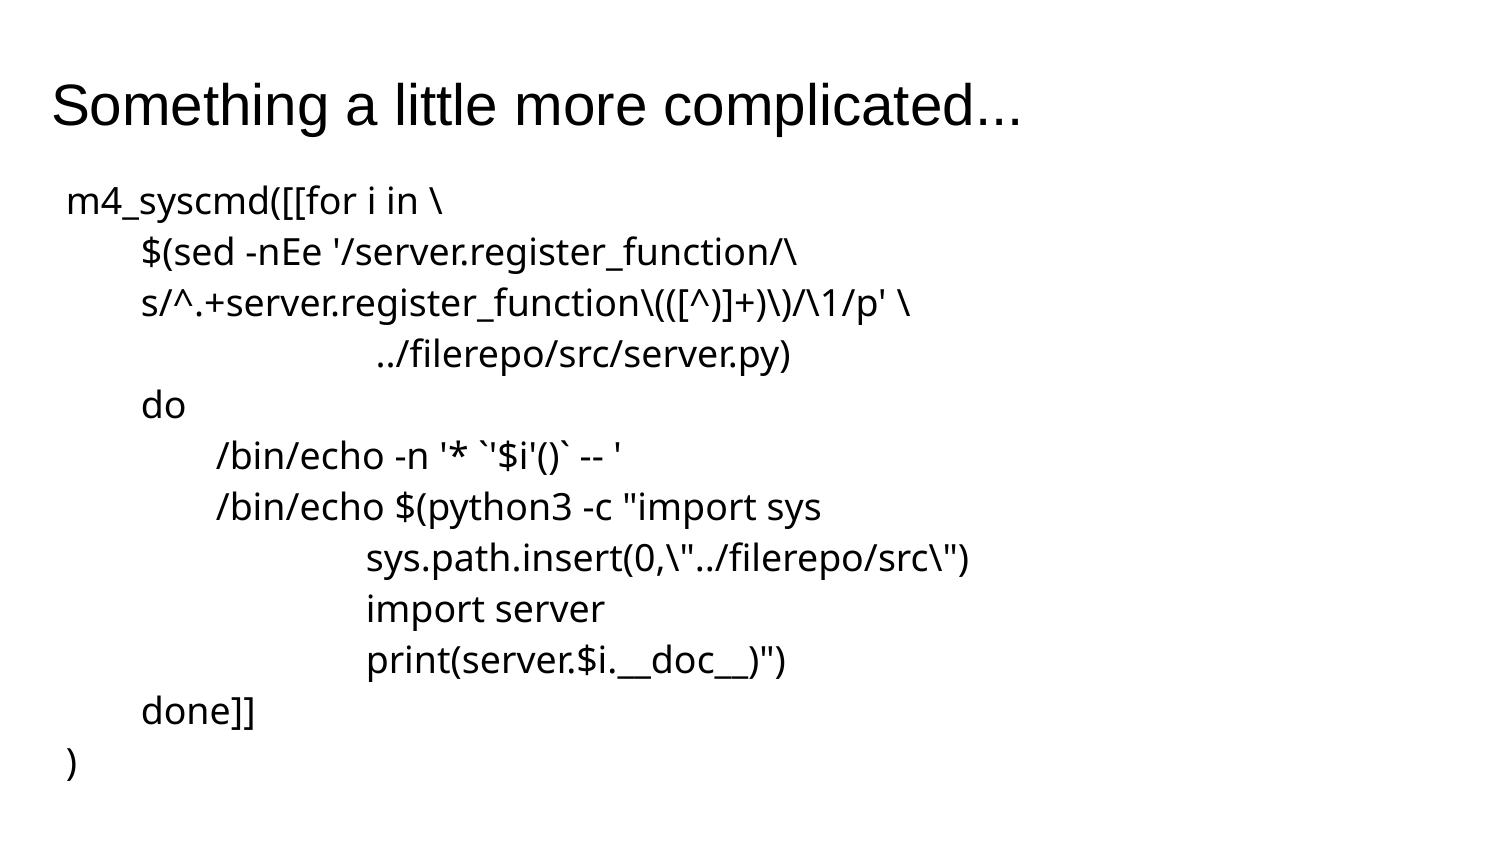

# Something a little more complicated...
m4_syscmd([[for i in \
	$(sed -nEe '/server.register_function/\
	s/^.+server.register_function\(([^)]+)\)/\1/p' \
 				 ../filerepo/src/server.py)
	do
 		/bin/echo -n '* `'$i'()` -- '
 		/bin/echo $(python3 -c "import sys
				sys.path.insert(0,\"../filerepo/src\")
				import server
				print(server.$i.__doc__)")
	done]]
)